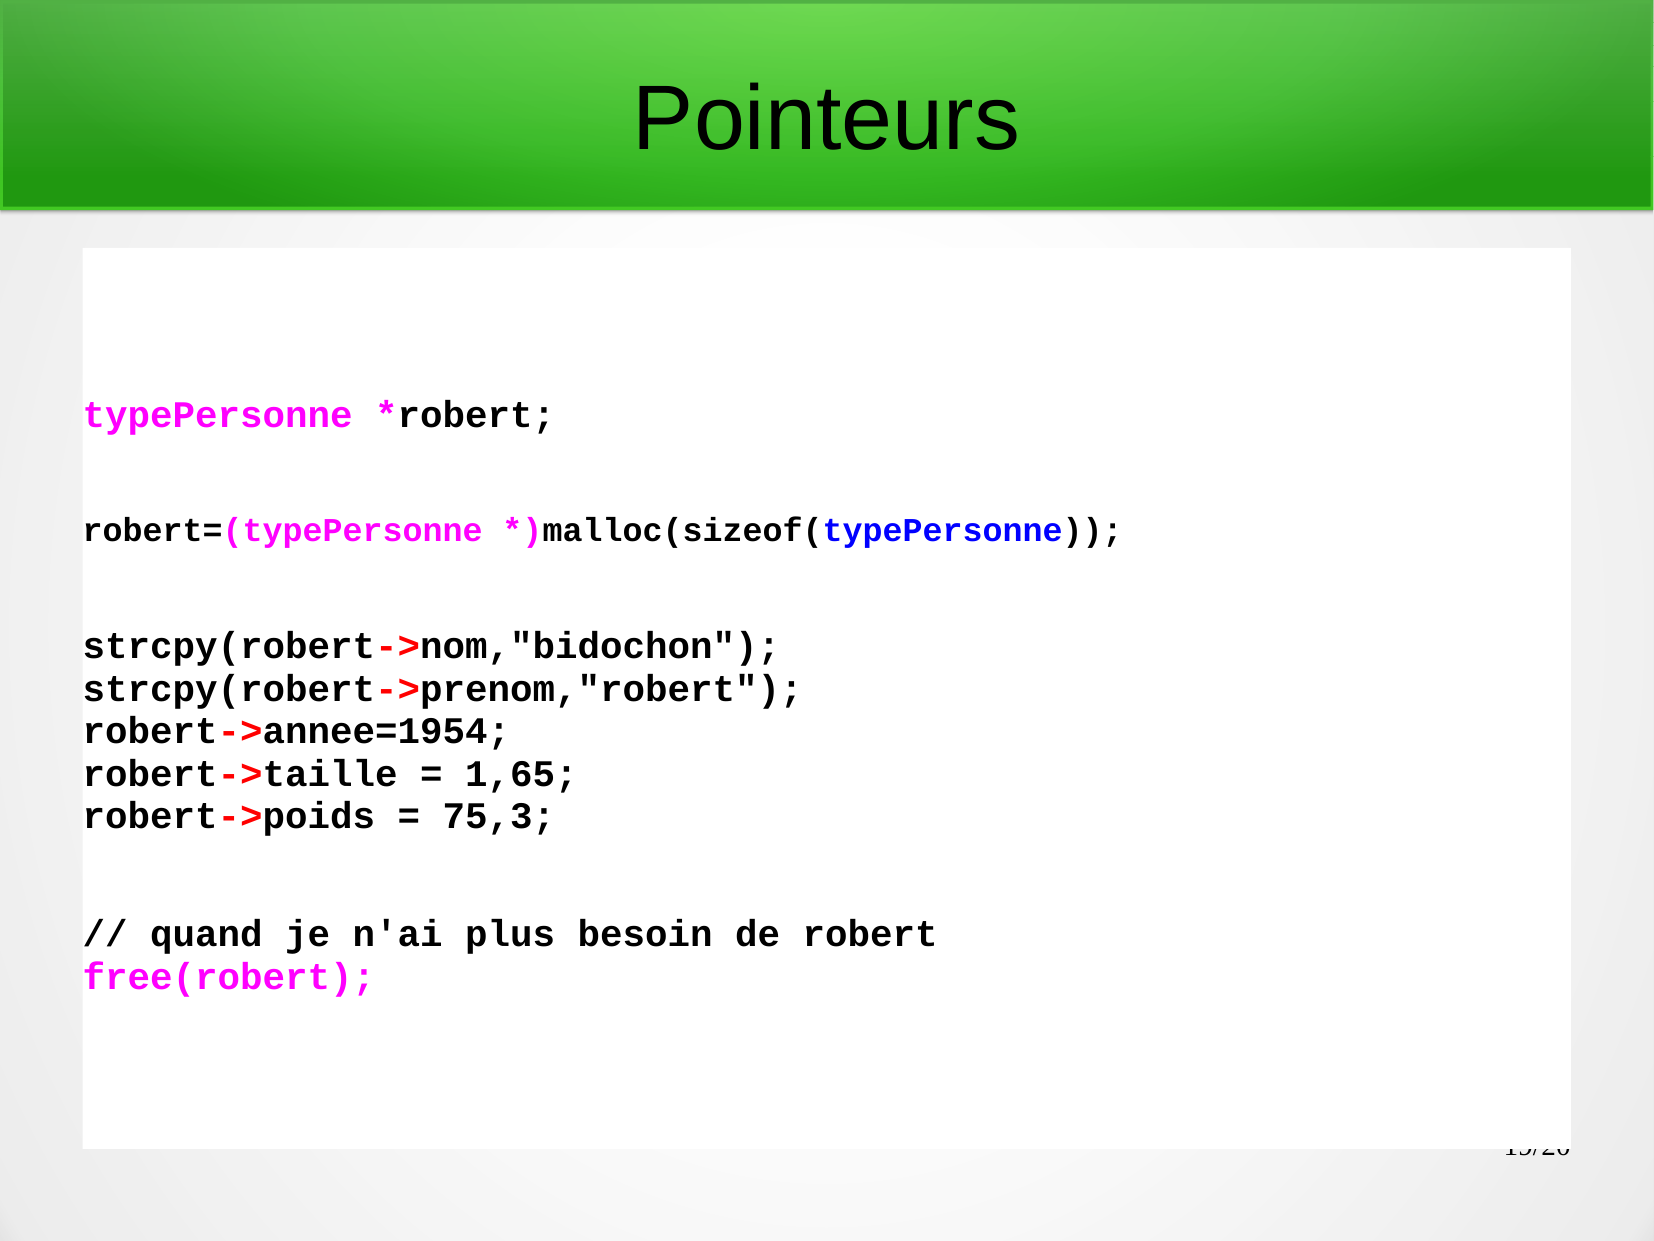

# Pointeurs
typePersonne *robert;
robert=(typePersonne *)malloc(sizeof(typePersonne));
strcpy(robert->nom,"bidochon");
strcpy(robert->prenom,"robert");
robert->annee=1954;
robert->taille = 1,65;
robert->poids = 75,3;
// quand je n'ai plus besoin de robert
free(robert);
19